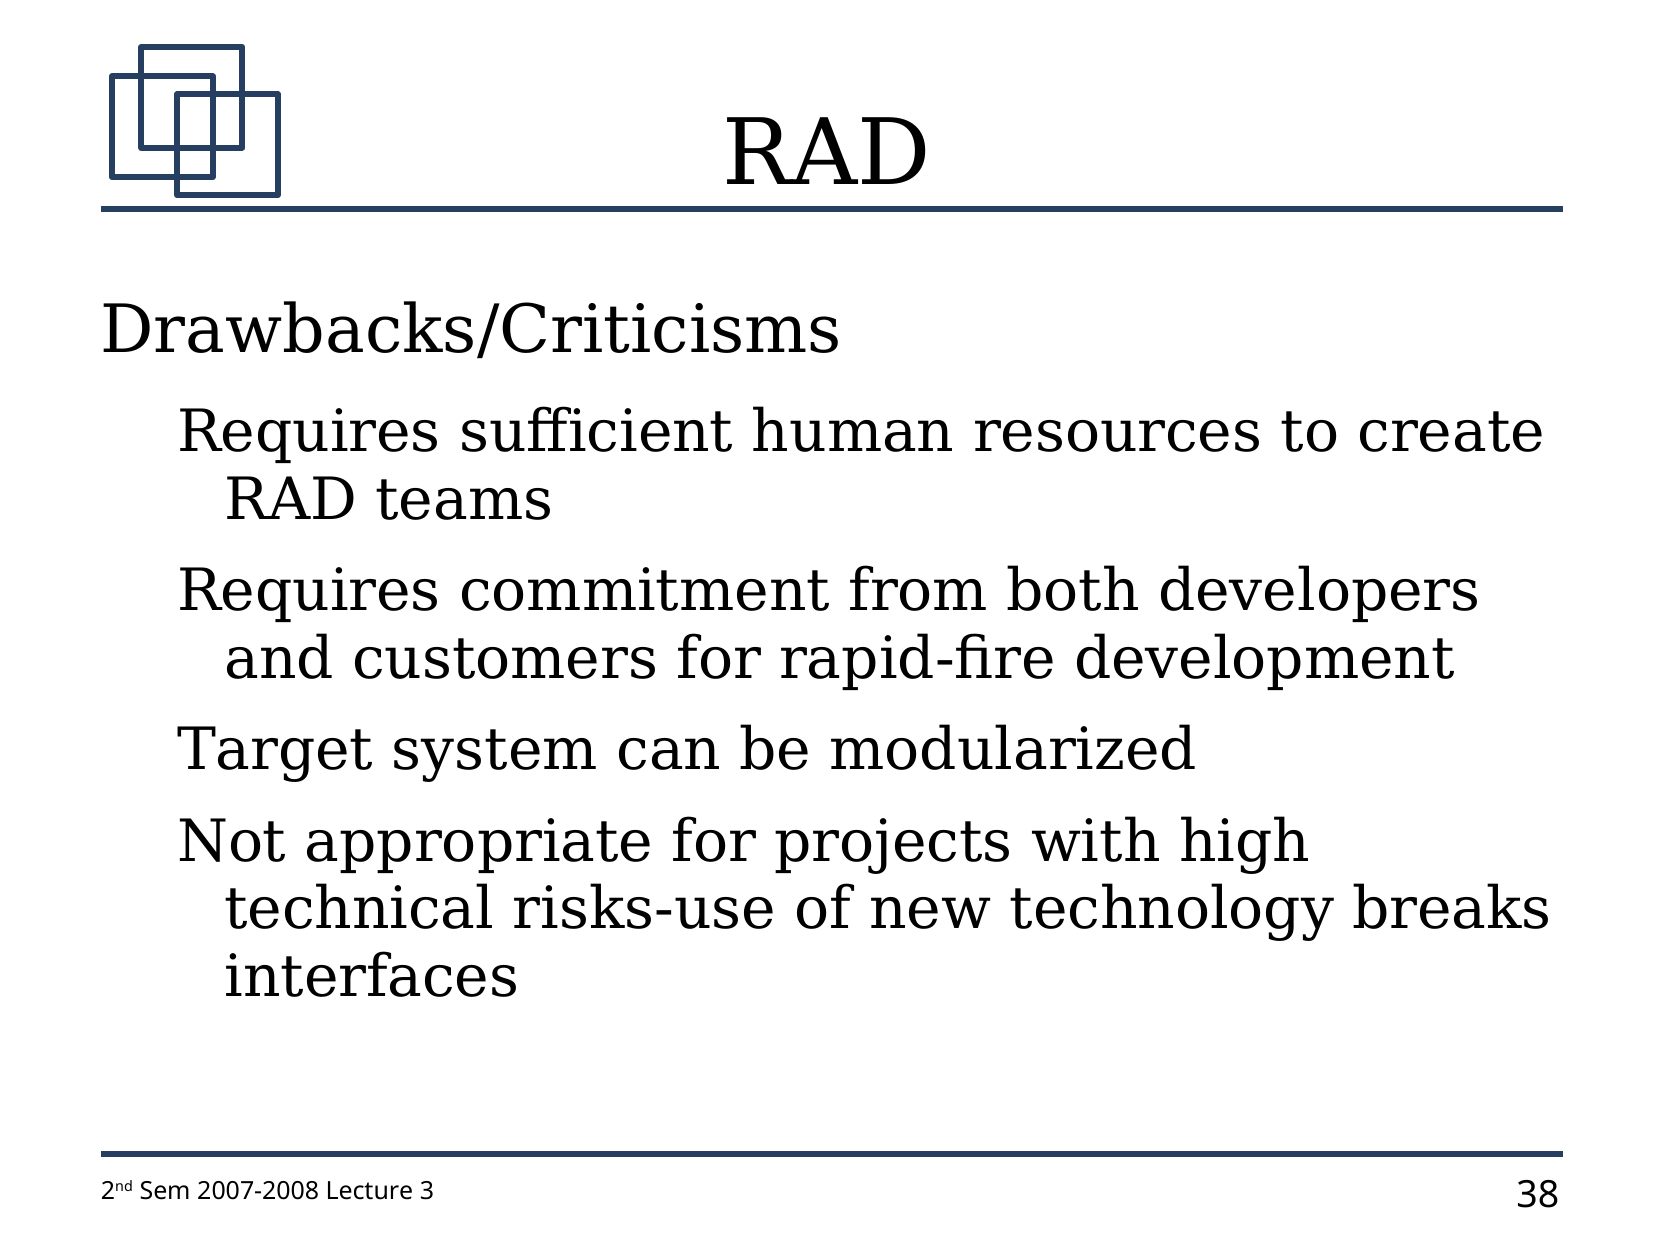

# RAD
Drawbacks/Criticisms
Requires sufficient human resources to create RAD teams
Requires commitment from both developers and customers for rapid-fire development
Target system can be modularized
Not appropriate for projects with high technical risks-use of new technology breaks interfaces